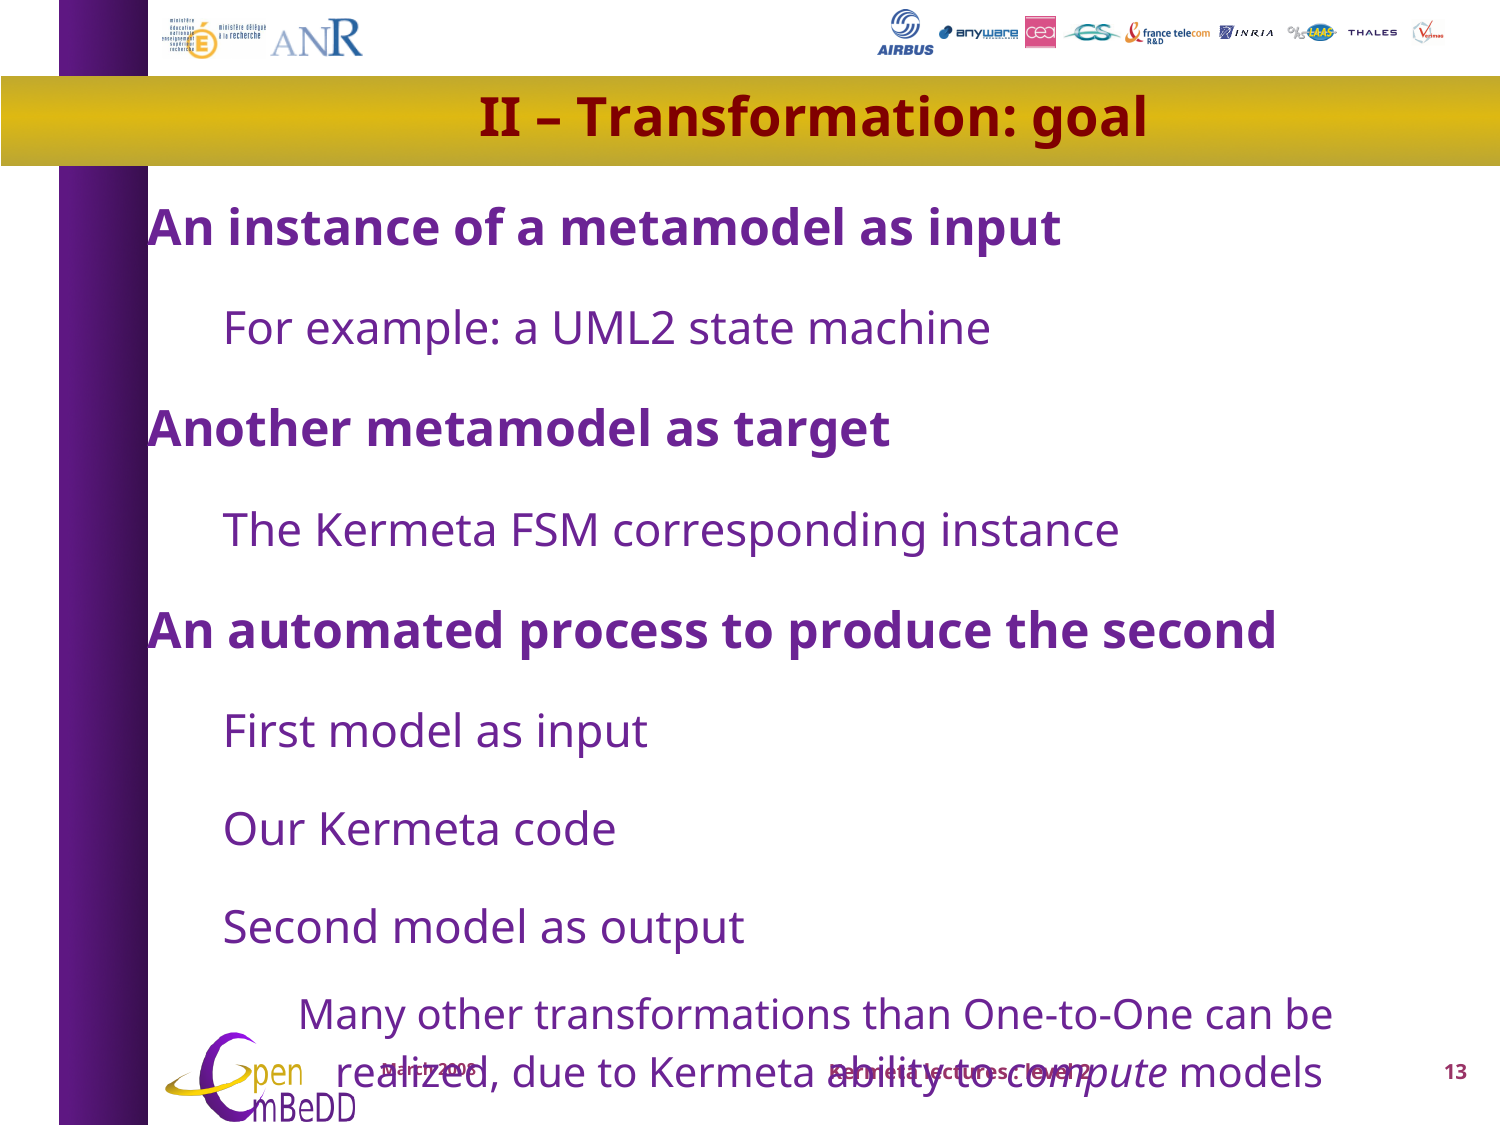

# II – Transformation: goal
An instance of a metamodel as input
For example: a UML2 state machine
Another metamodel as target
The Kermeta FSM corresponding instance
An automated process to produce the second
First model as input
Our Kermeta code
Second model as output
Many other transformations than One-to-One can be realized, due to Kermeta ability to compute models
Pied de page
Pied de page fixe
13